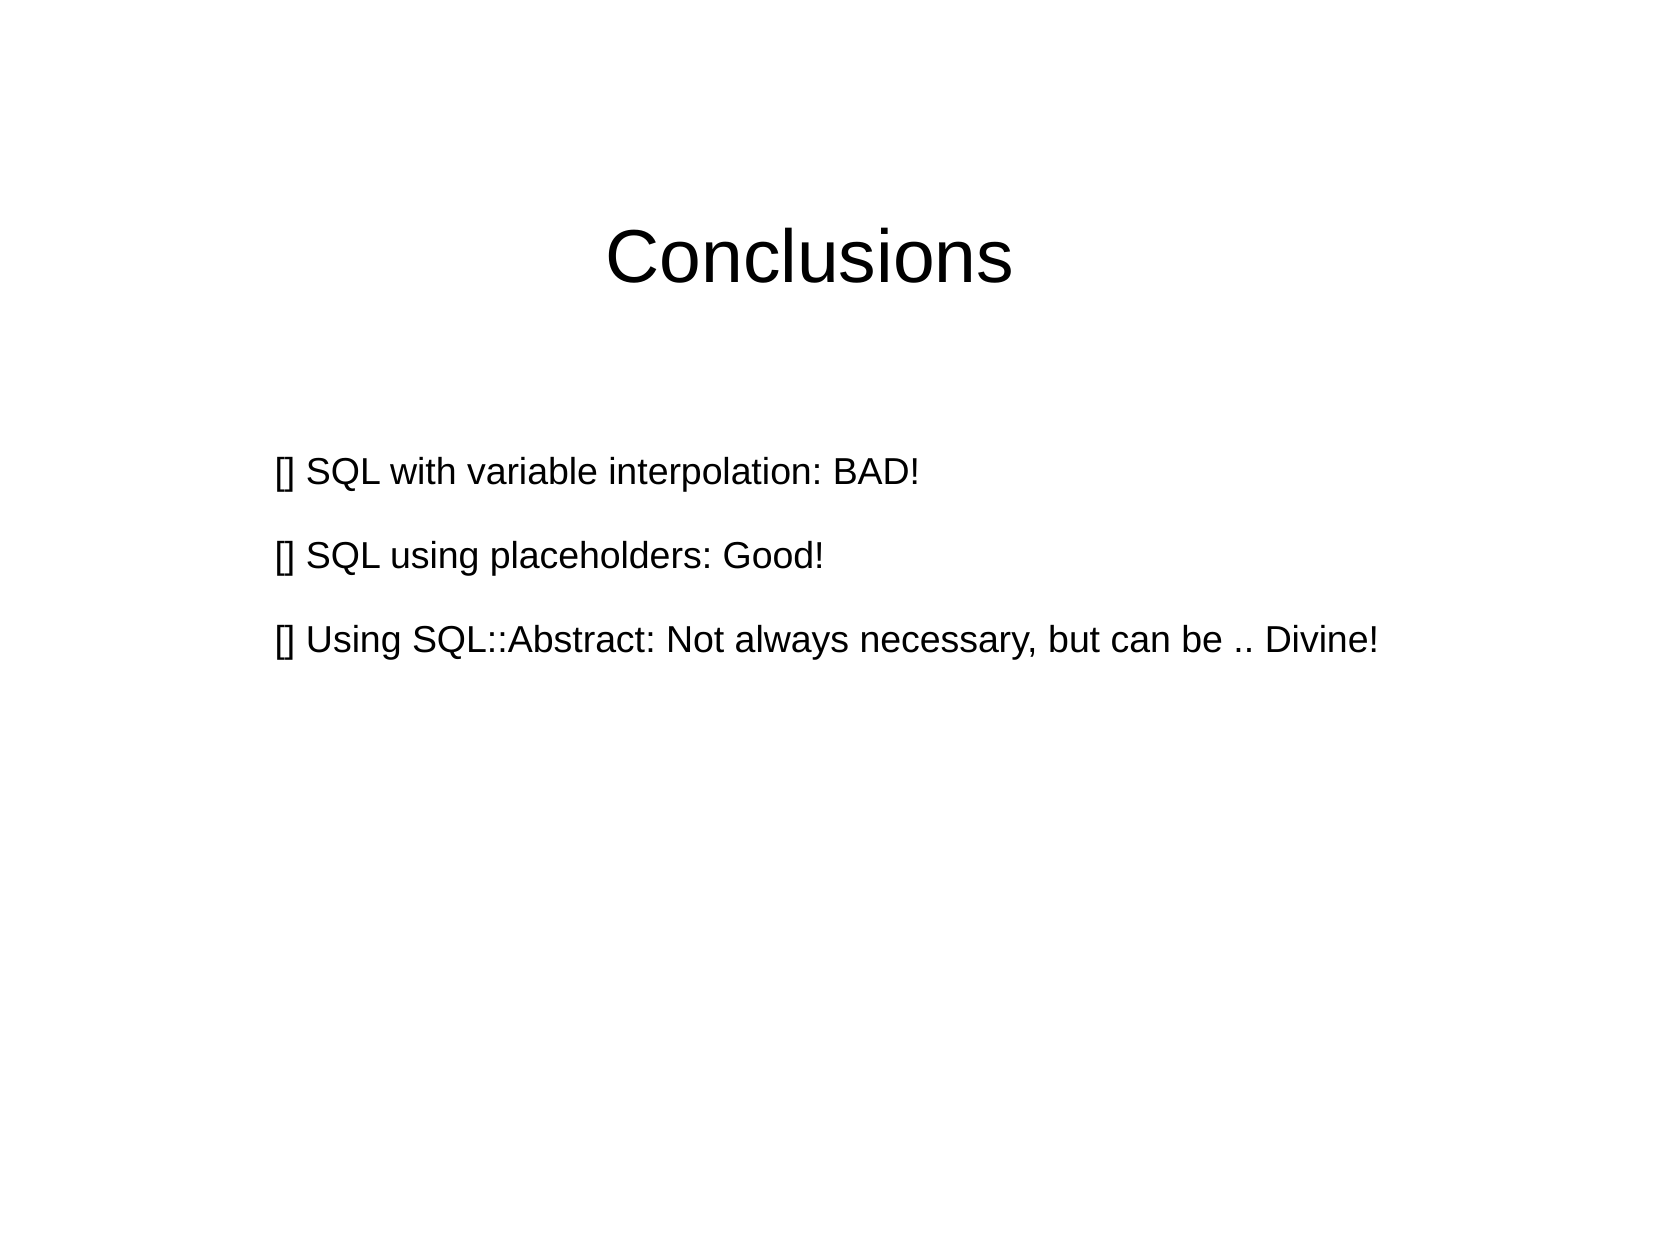

Conclusions
[] SQL with variable interpolation: BAD!
[] SQL using placeholders: Good!
[] Using SQL::Abstract: Not always necessary, but can be .. Divine!